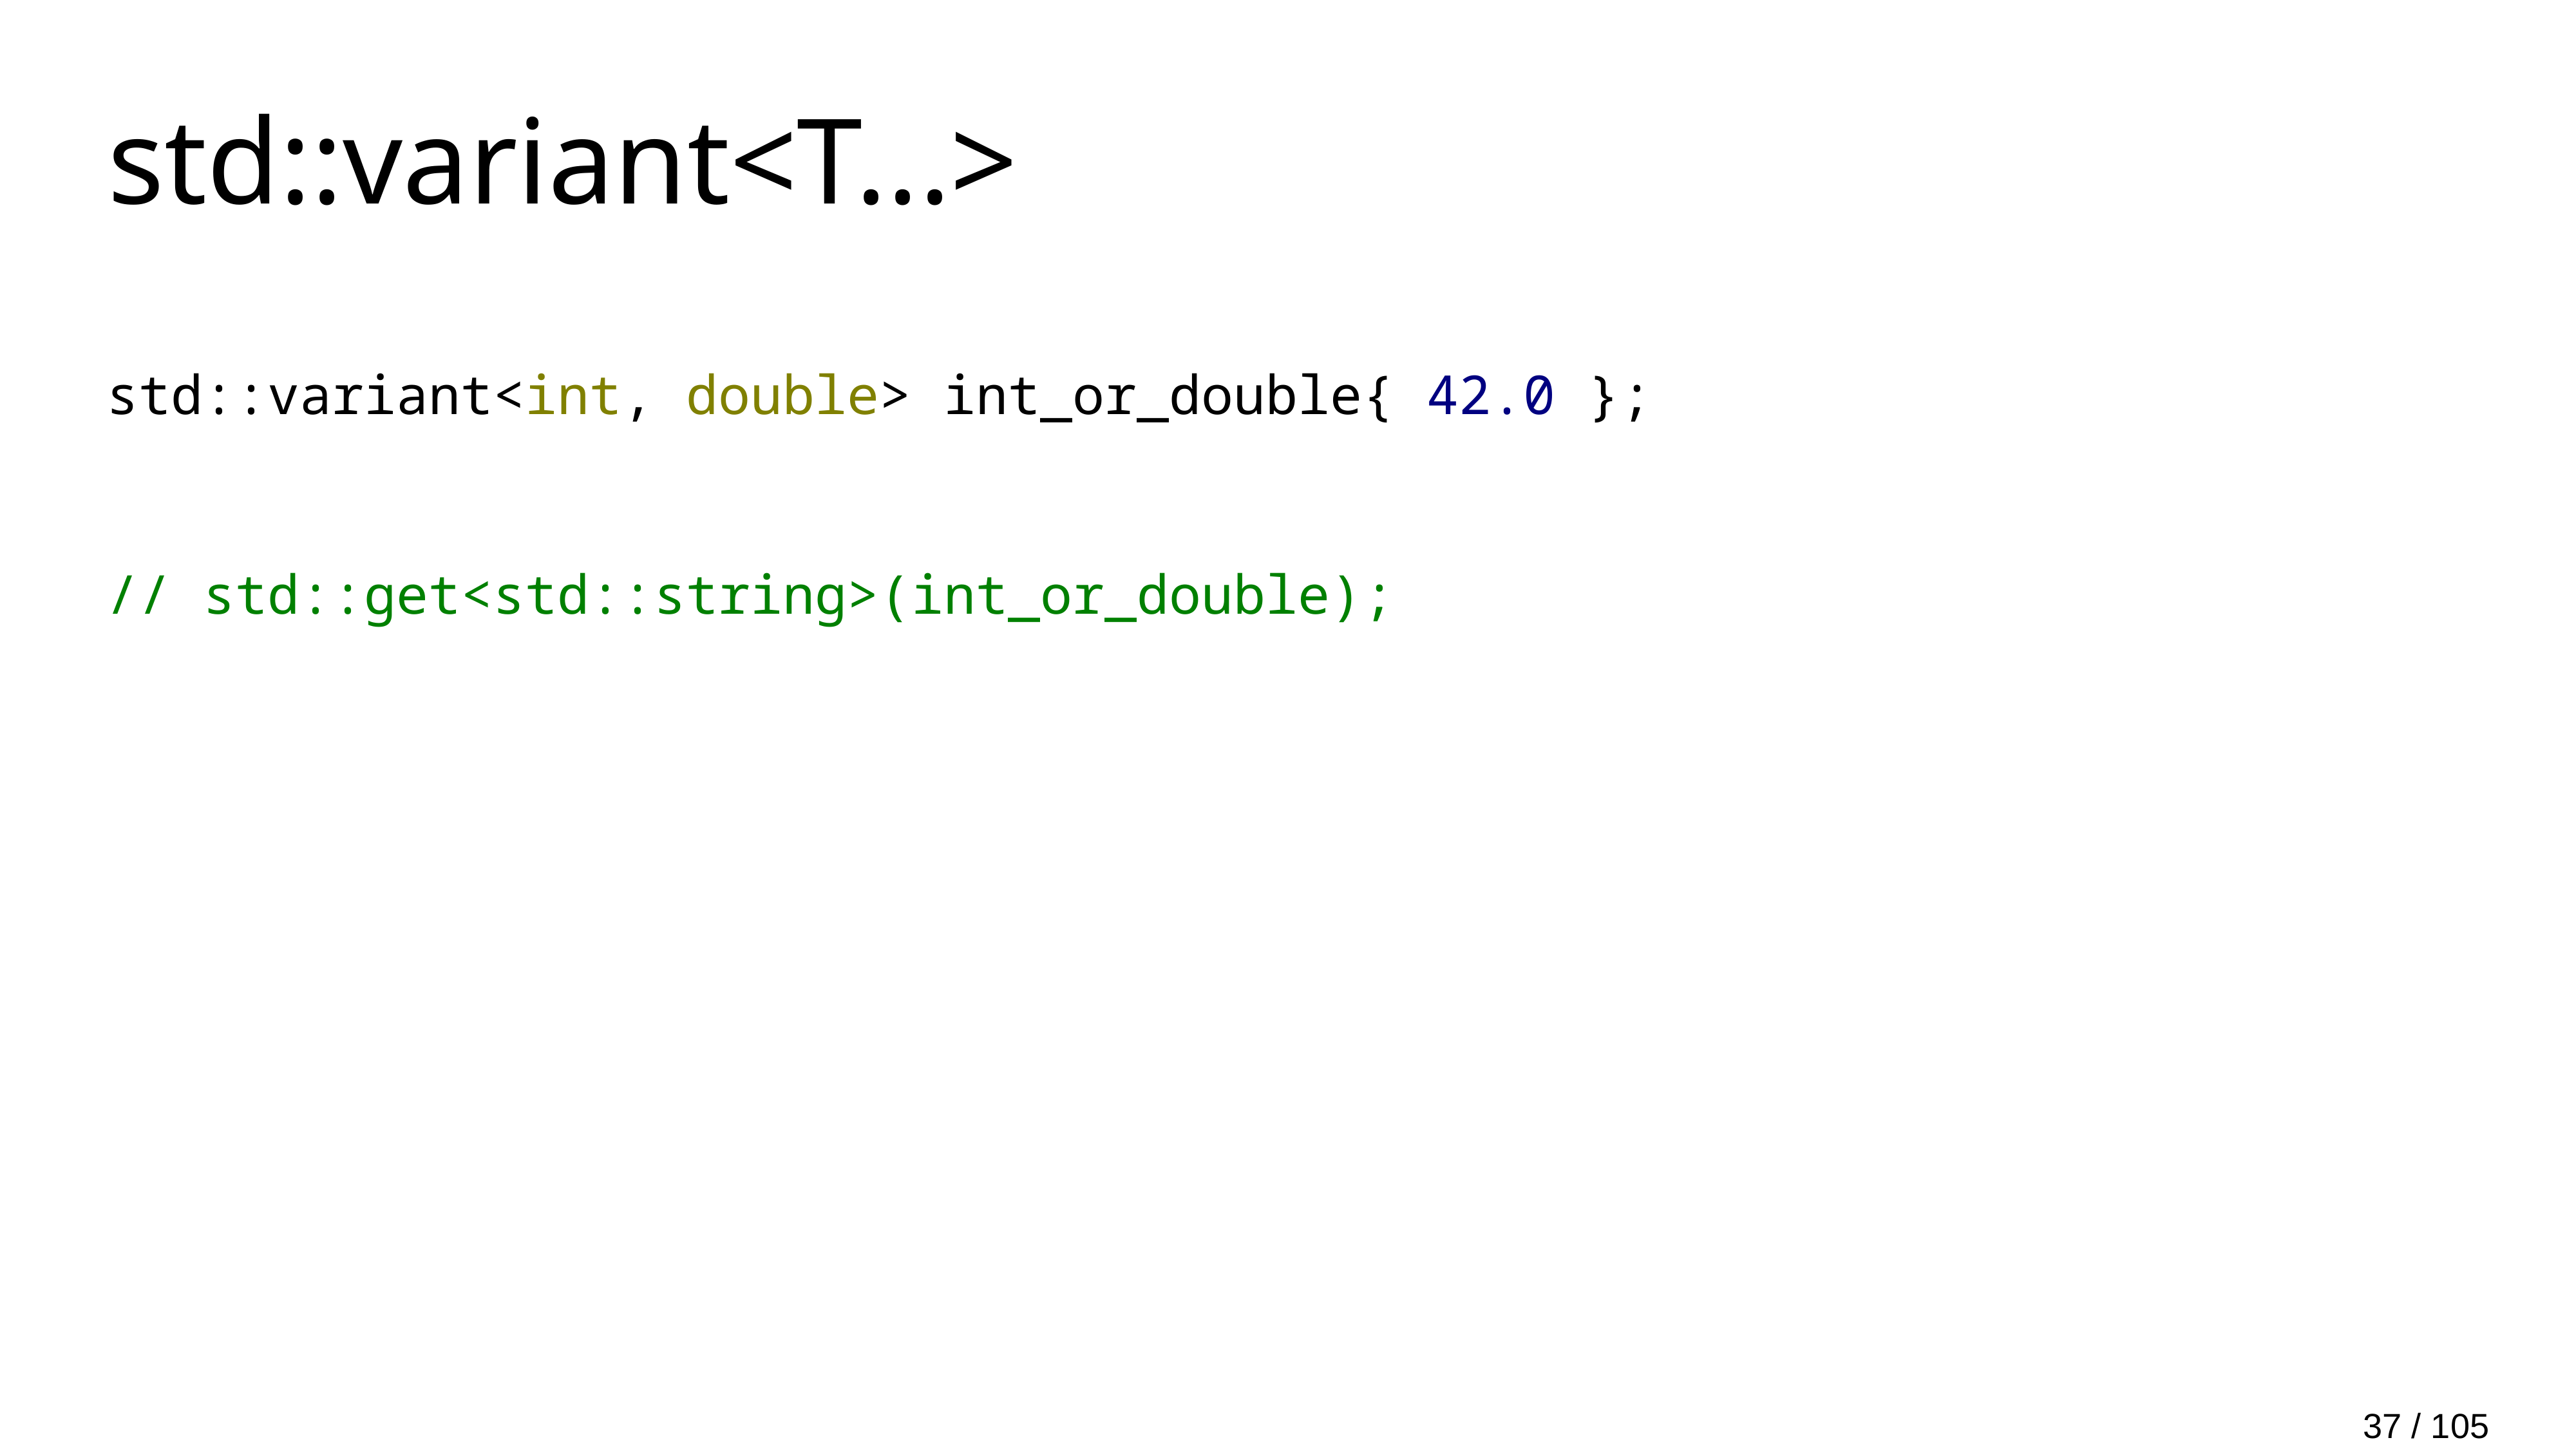

# std::variant<T...>
std::variant<int, double> int_or_double{ 42.0 };
// std::get<std::string>(int_or_double);